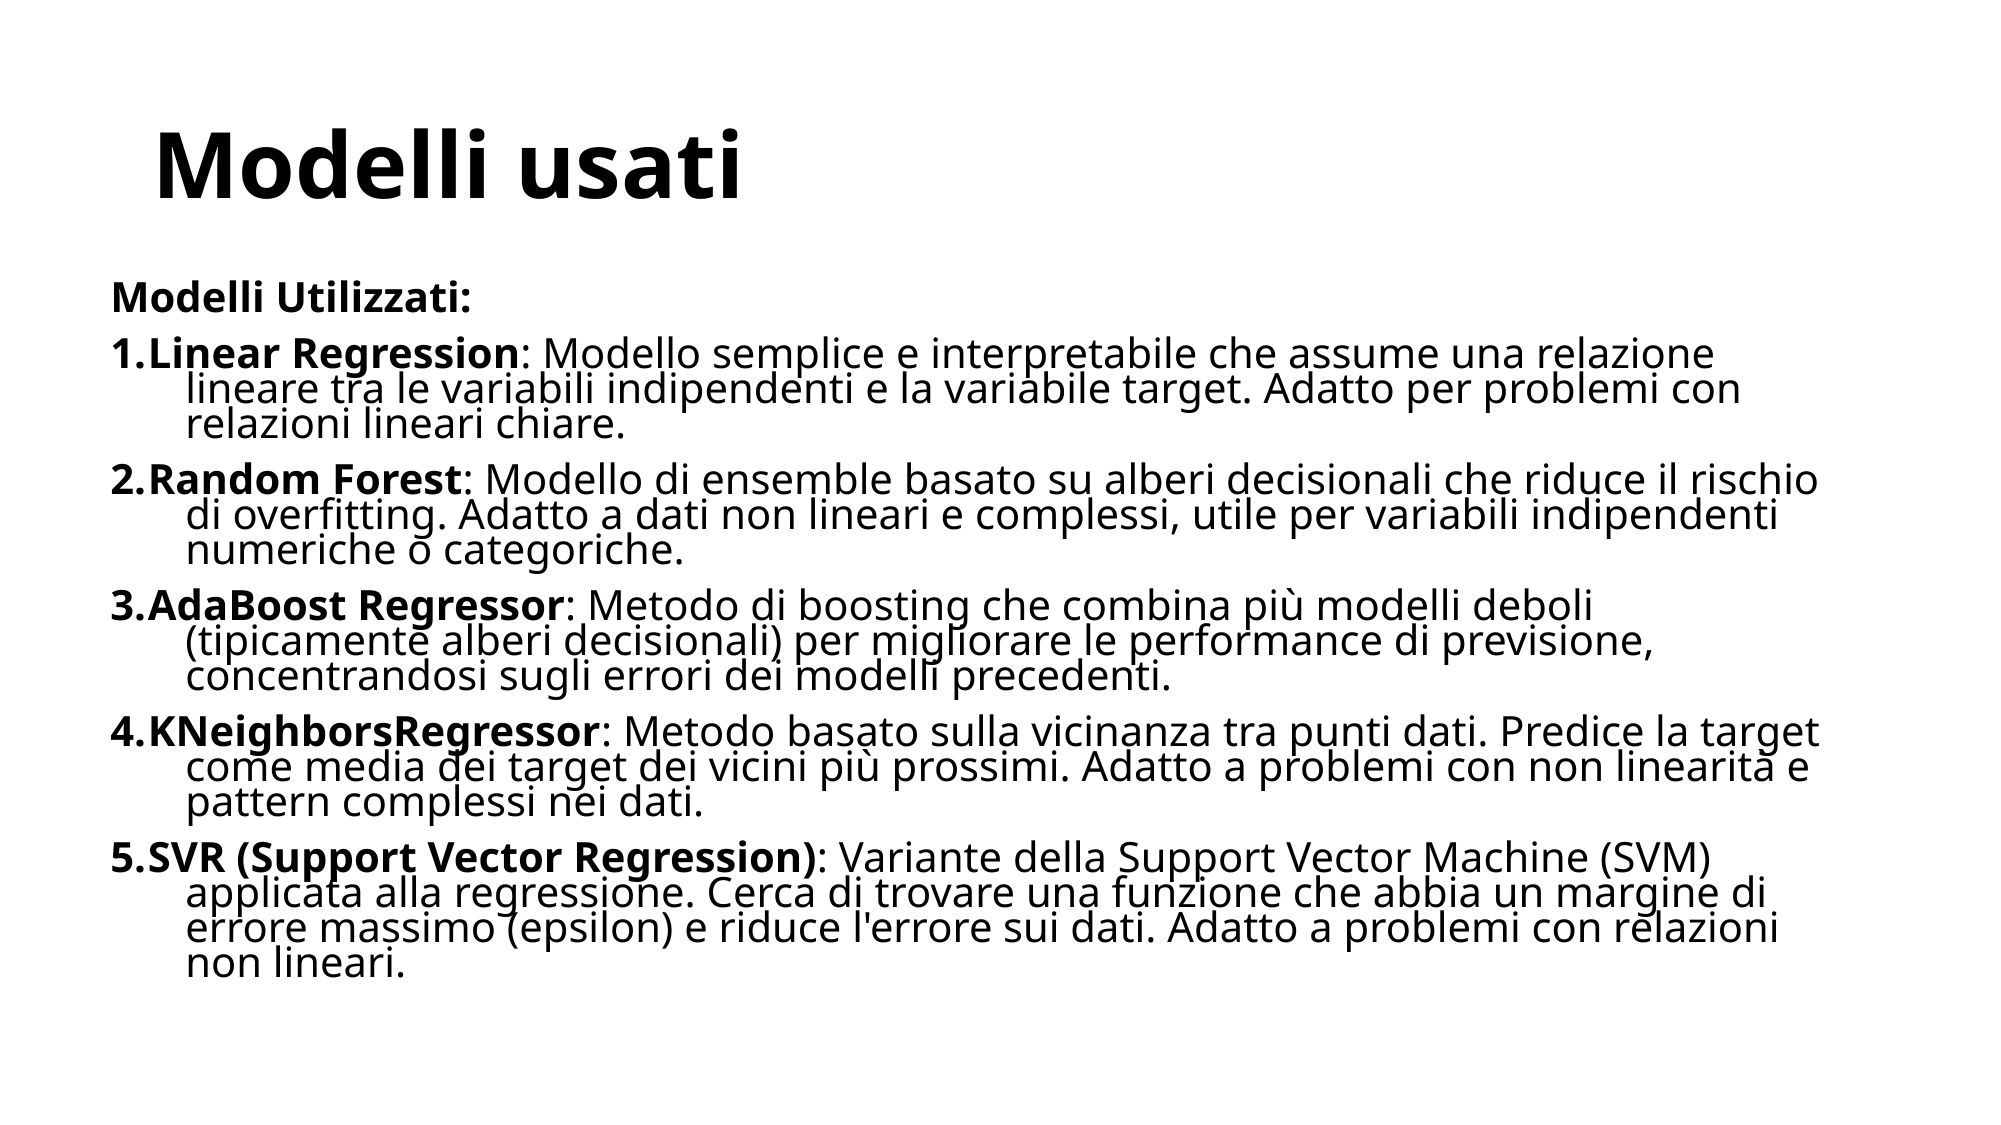

# Modelli usati
Modelli Utilizzati:
Linear Regression: Modello semplice e interpretabile che assume una relazione lineare tra le variabili indipendenti e la variabile target. Adatto per problemi con relazioni lineari chiare.
Random Forest: Modello di ensemble basato su alberi decisionali che riduce il rischio di overfitting. Adatto a dati non lineari e complessi, utile per variabili indipendenti numeriche o categoriche.
AdaBoost Regressor: Metodo di boosting che combina più modelli deboli (tipicamente alberi decisionali) per migliorare le performance di previsione, concentrandosi sugli errori dei modelli precedenti.
KNeighborsRegressor: Metodo basato sulla vicinanza tra punti dati. Predice la target come media dei target dei vicini più prossimi. Adatto a problemi con non linearità e pattern complessi nei dati.
SVR (Support Vector Regression): Variante della Support Vector Machine (SVM) applicata alla regressione. Cerca di trovare una funzione che abbia un margine di errore massimo (epsilon) e riduce l'errore sui dati. Adatto a problemi con relazioni non lineari.